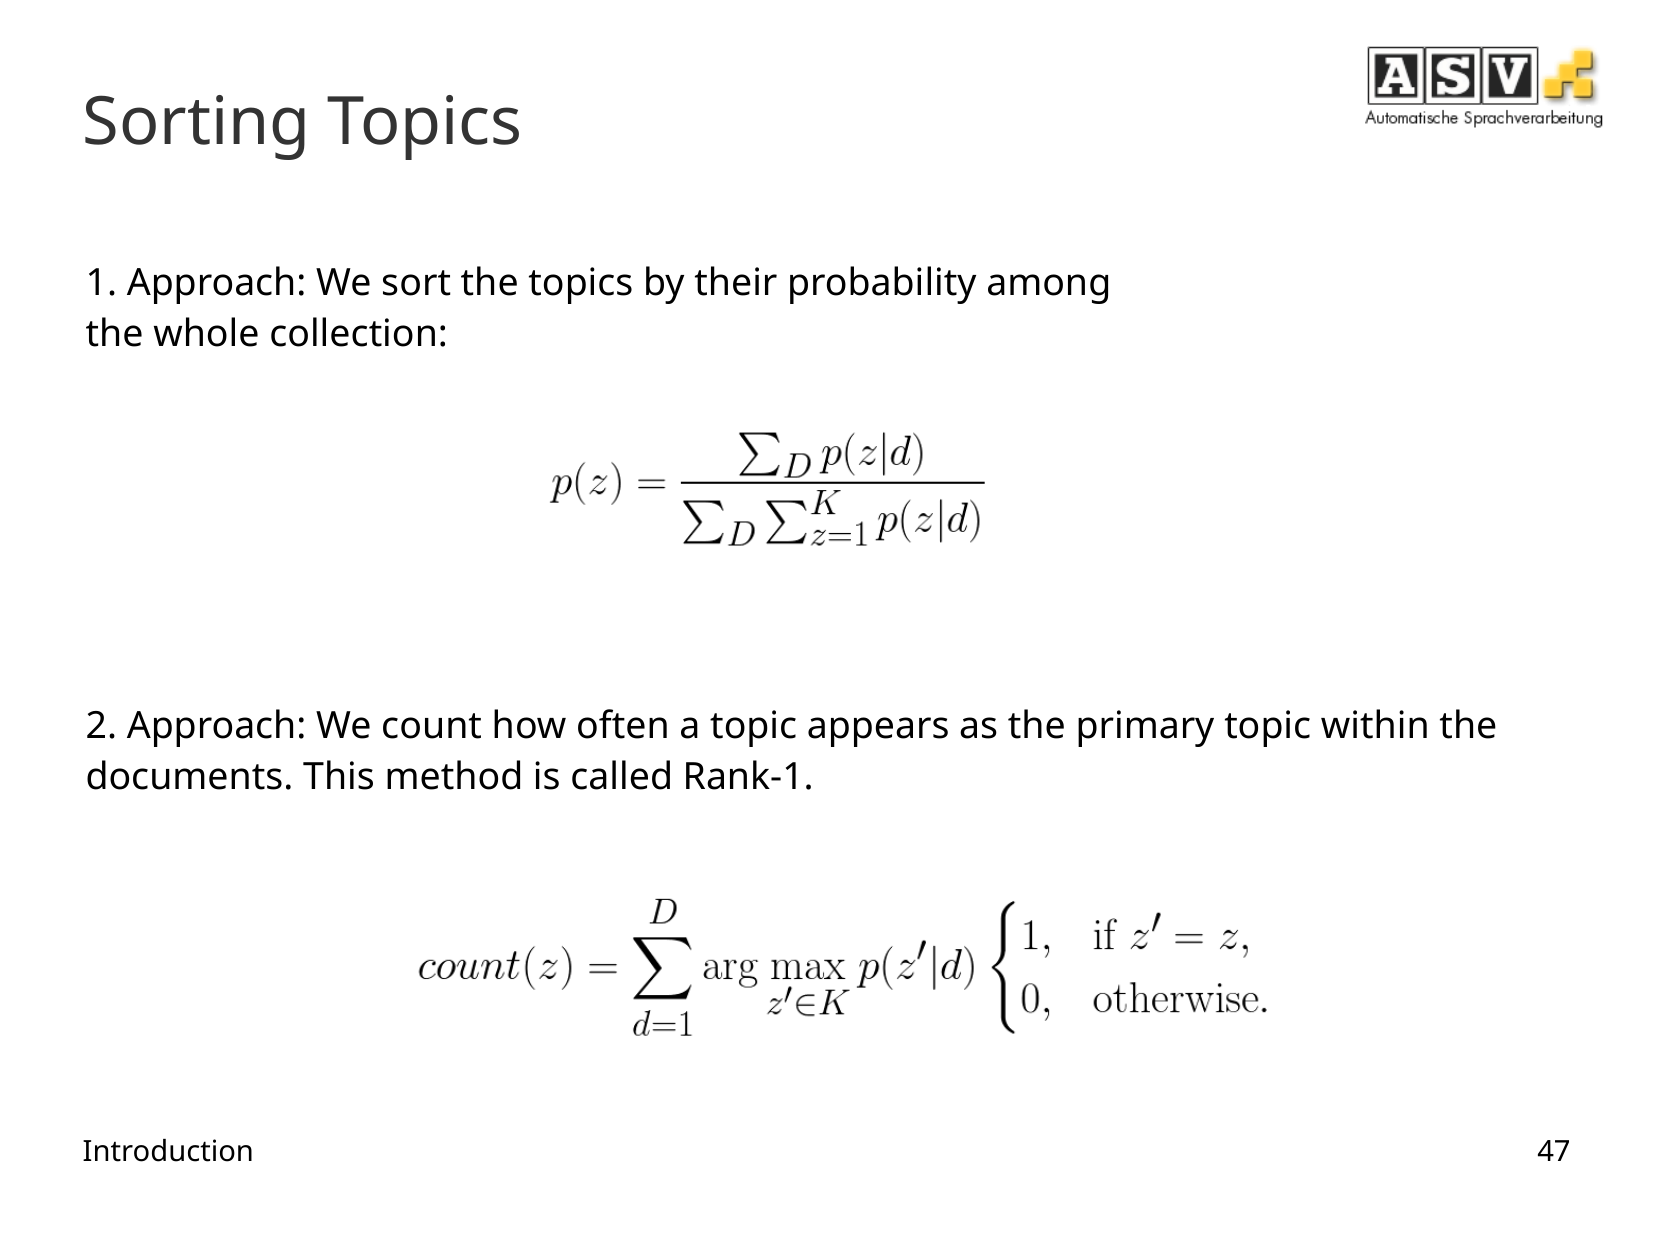

# Sorting Topics
1. Approach: We sort the topics by their probability among the whole collection:
2. Approach: We count how often a topic appears as the primary topic within the documents. This method is called Rank-1.
Introduction
47